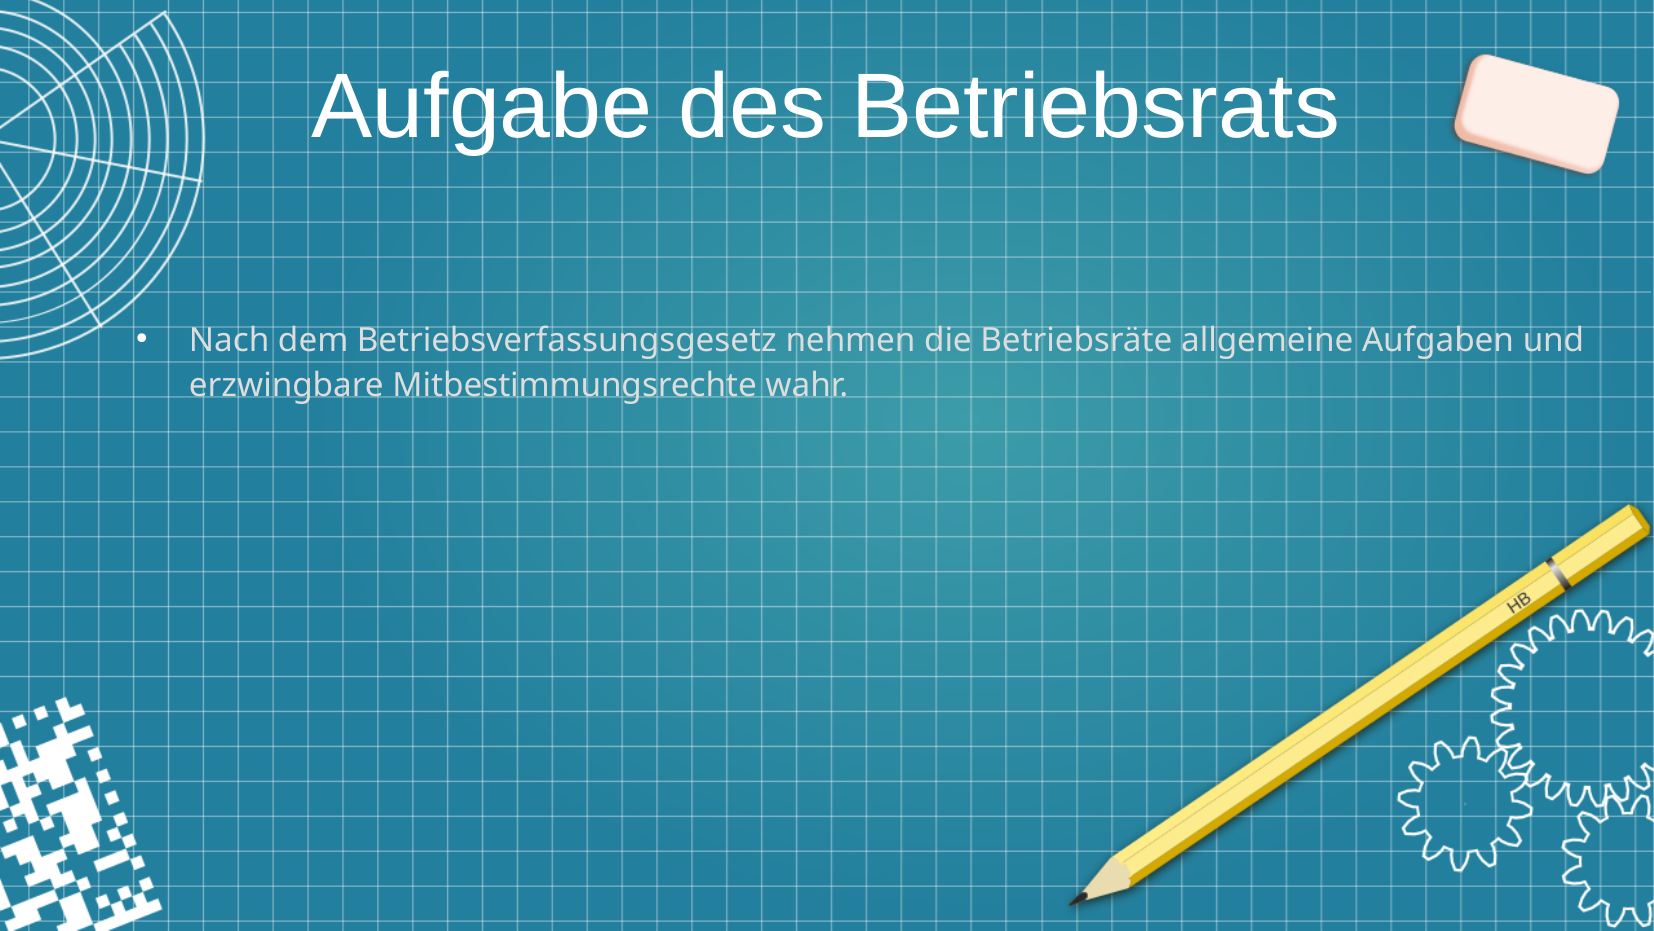

# Aufgabe des Betriebsrats
Nach dem Betriebsverfassungsgesetz nehmen die Betriebsräte allgemeine Aufgaben und erzwingbare Mitbestimmungsrechte wahr.